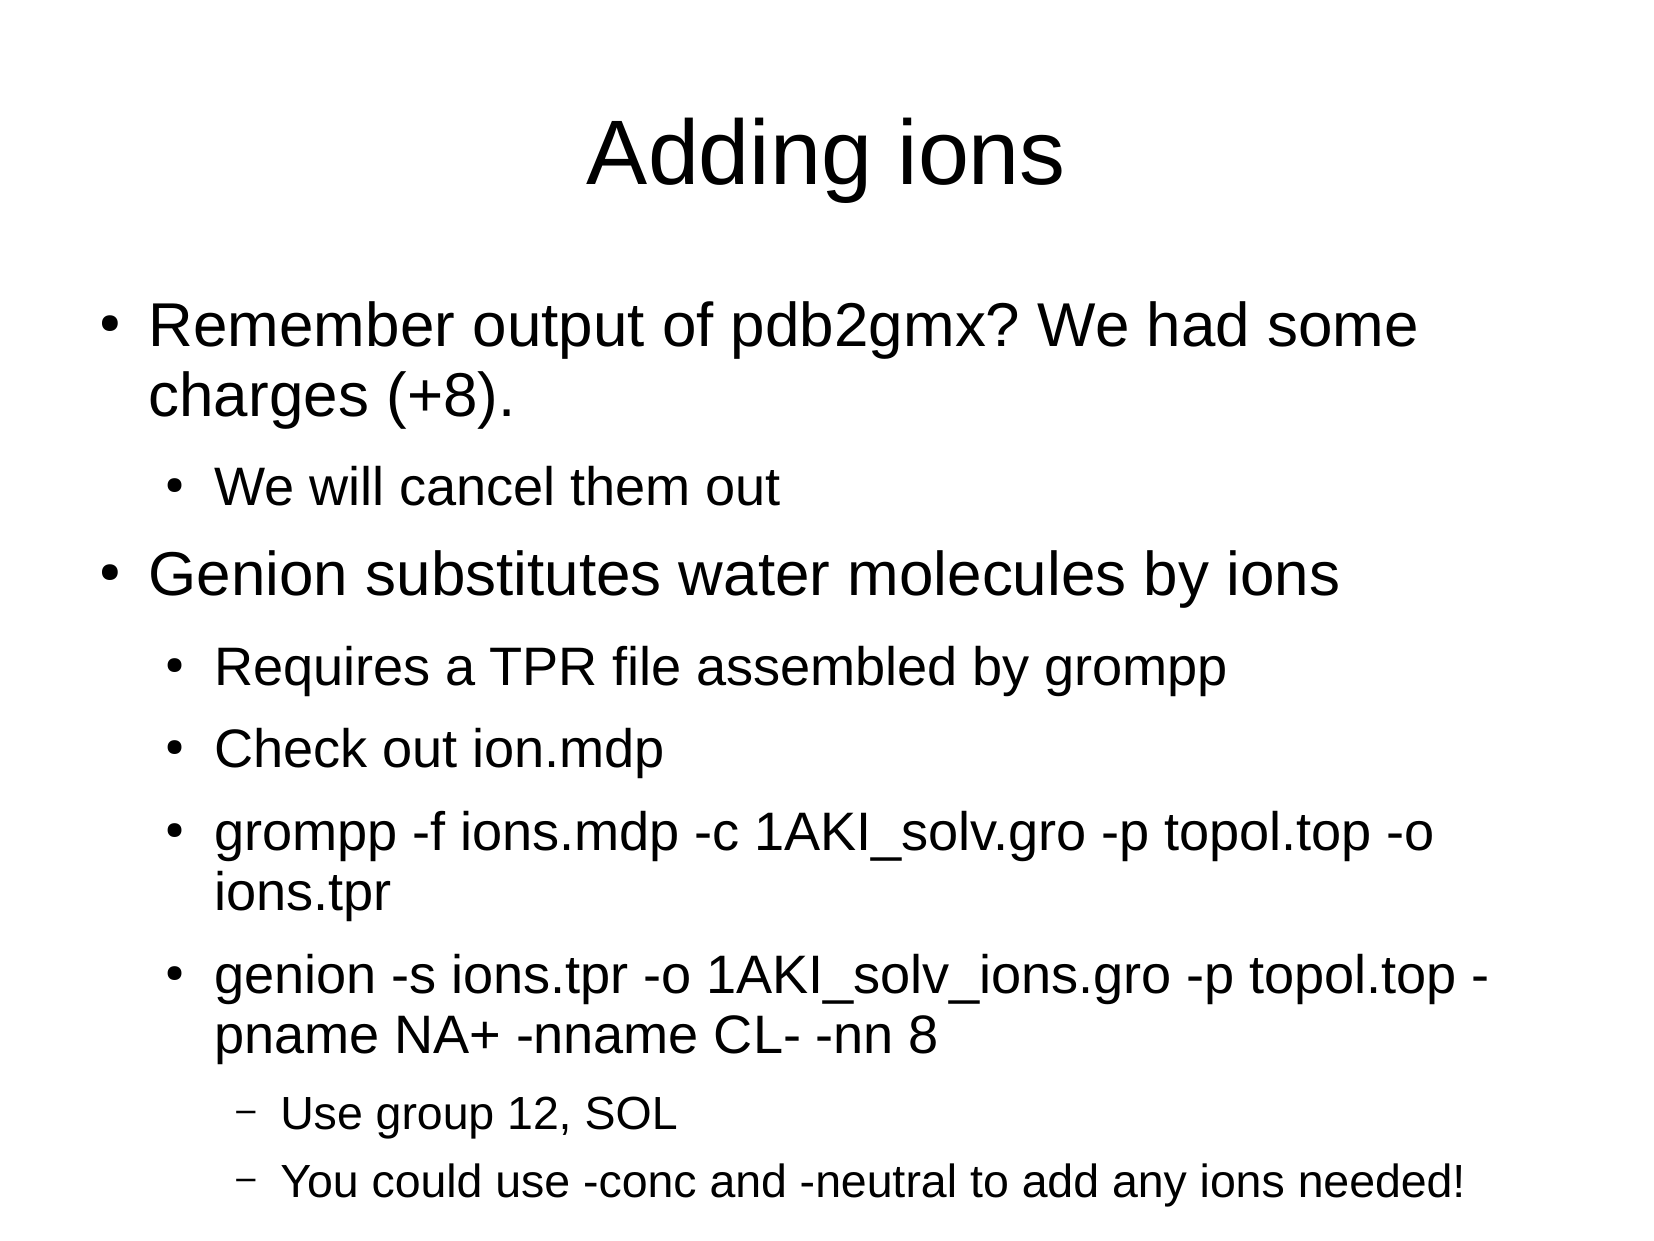

# Adding ions
Remember output of pdb2gmx? We had some charges (+8).
We will cancel them out
Genion substitutes water molecules by ions
Requires a TPR file assembled by grompp
Check out ion.mdp
grompp -f ions.mdp -c 1AKI_solv.gro -p topol.top -o ions.tpr
genion -s ions.tpr -o 1AKI_solv_ions.gro -p topol.top -pname NA+ -nname CL- -nn 8
Use group 12, SOL
You could use -conc and -neutral to add any ions needed!